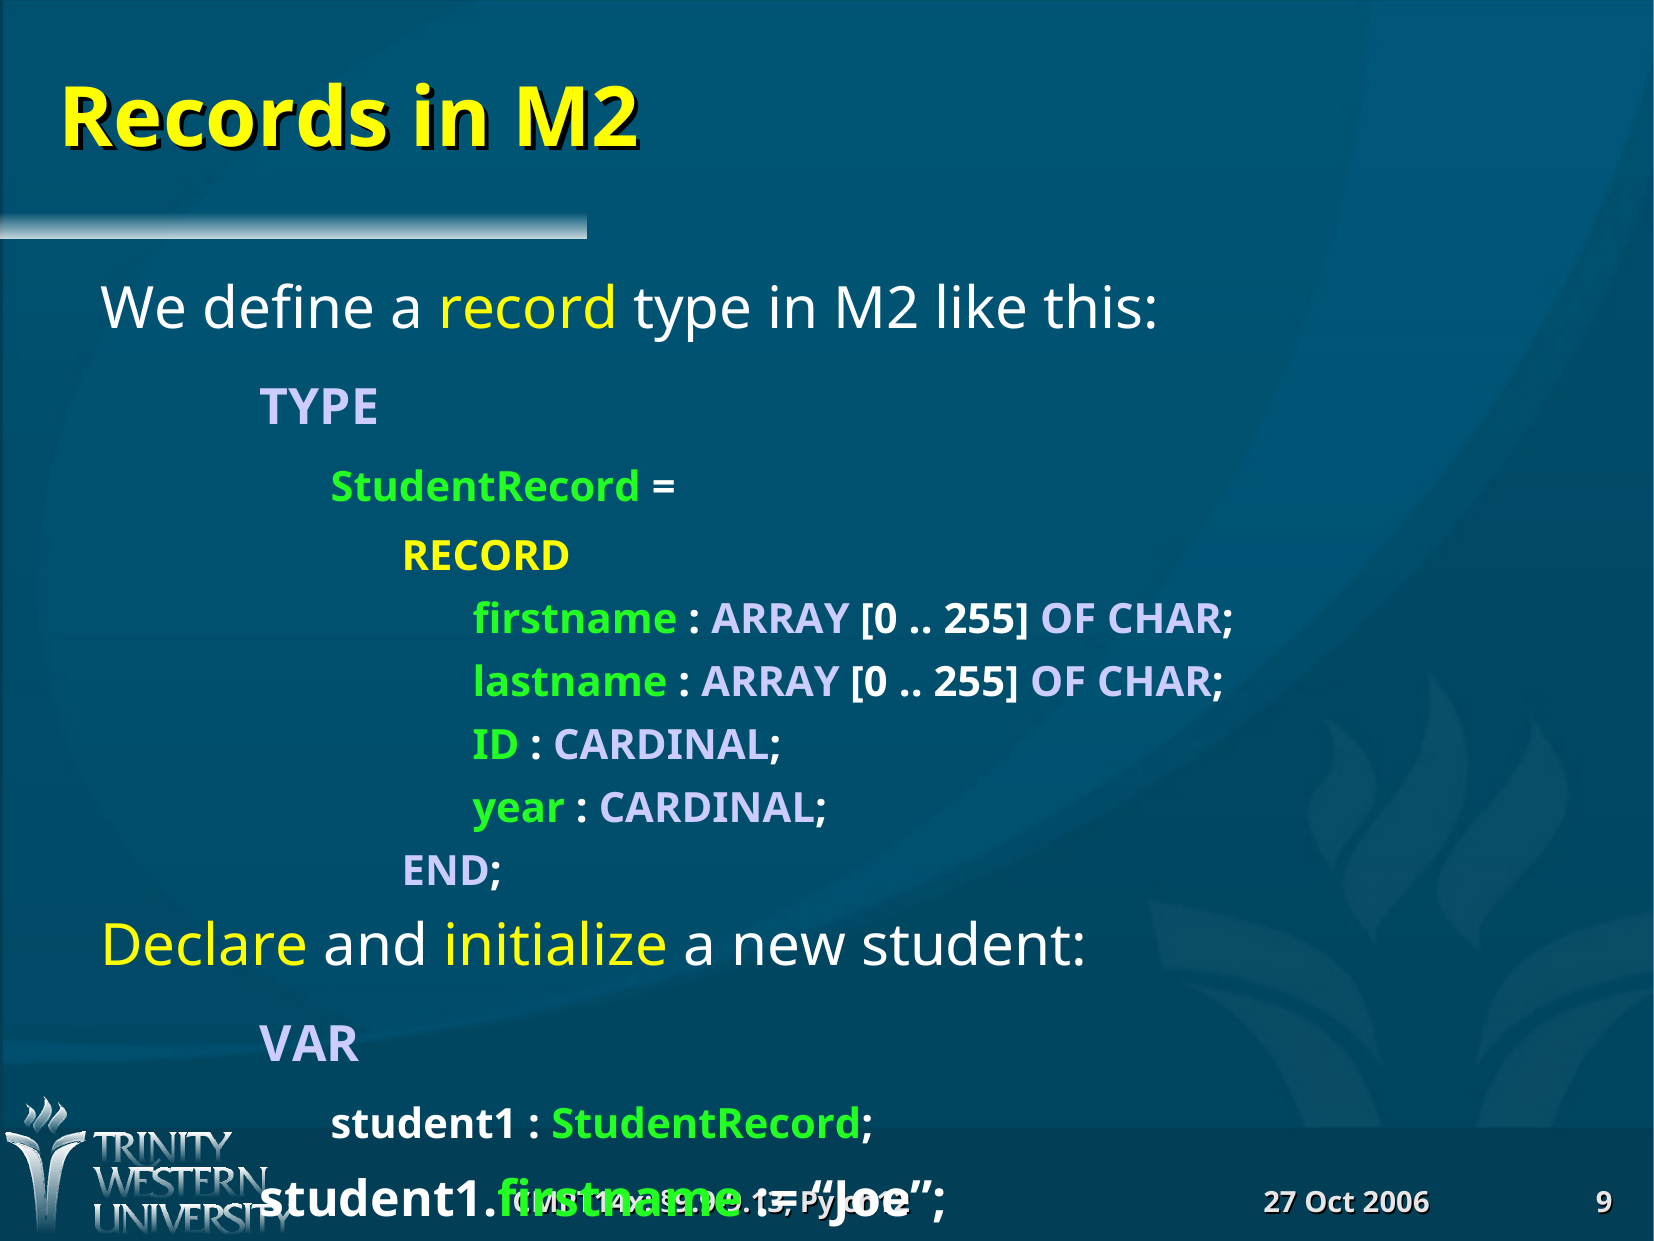

# Records in M2
We define a record type in M2 like this:
TYPE
StudentRecord =
RECORD
firstname : ARRAY [0 .. 255] OF CHAR;
lastname : ARRAY [0 .. 255] OF CHAR;
ID : CARDINAL;
year : CARDINAL;
END;
Declare and initialize a new student:
VAR
student1 : StudentRecord;
student1.firstname := “Joe”;
CMPT14x: §9.9-9.13, Py ch12
27 Oct 2006
9